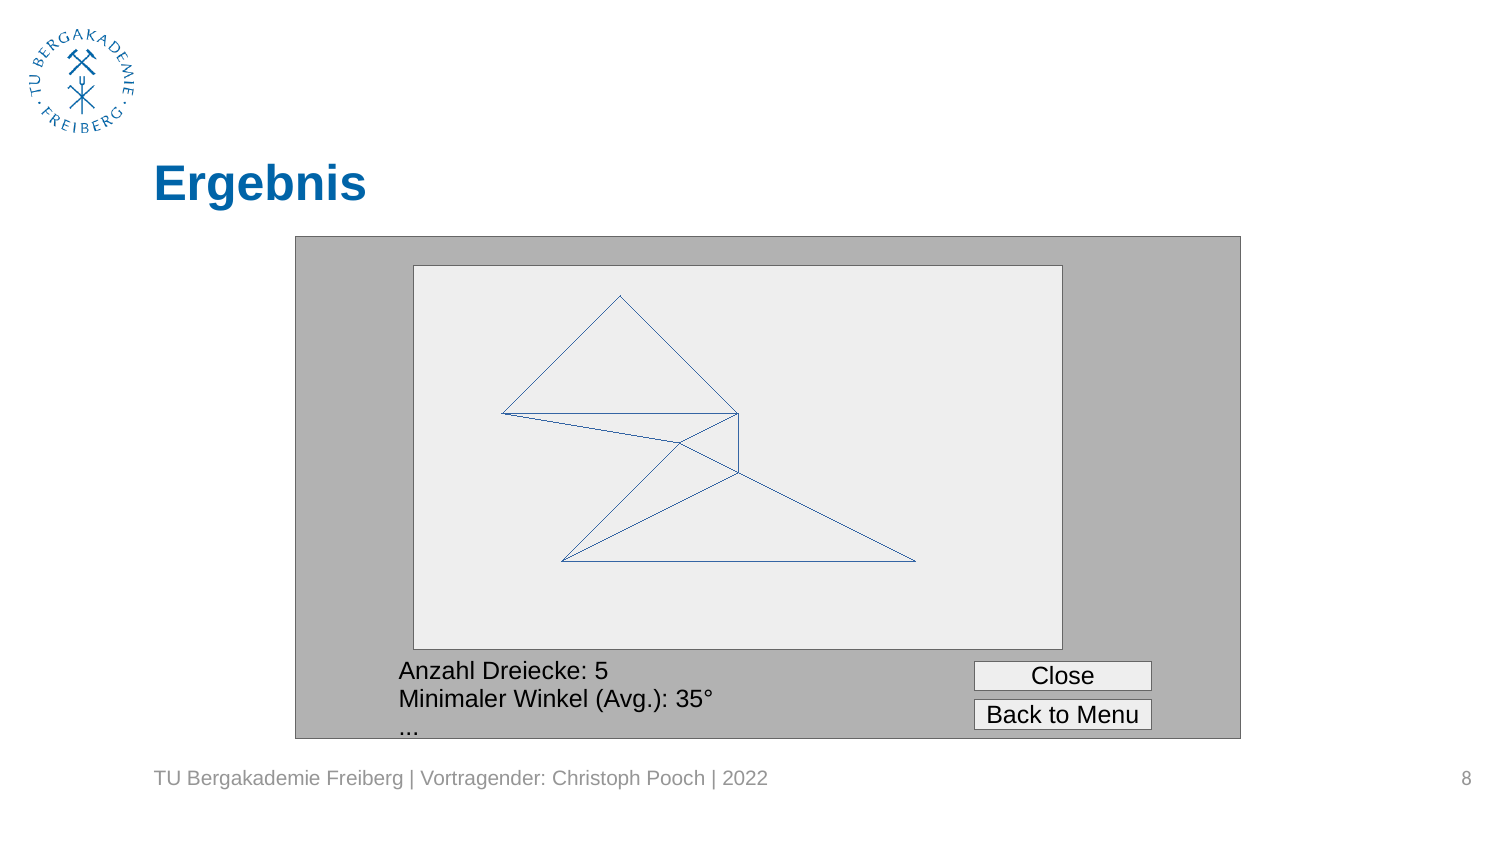

# Ergebnis
Anzahl Dreiecke: 5
Minimaler Winkel (Avg.): 35°
...
Close
Back to Menu
TU Bergakademie Freiberg | Vortragender: Christoph Pooch | 2022